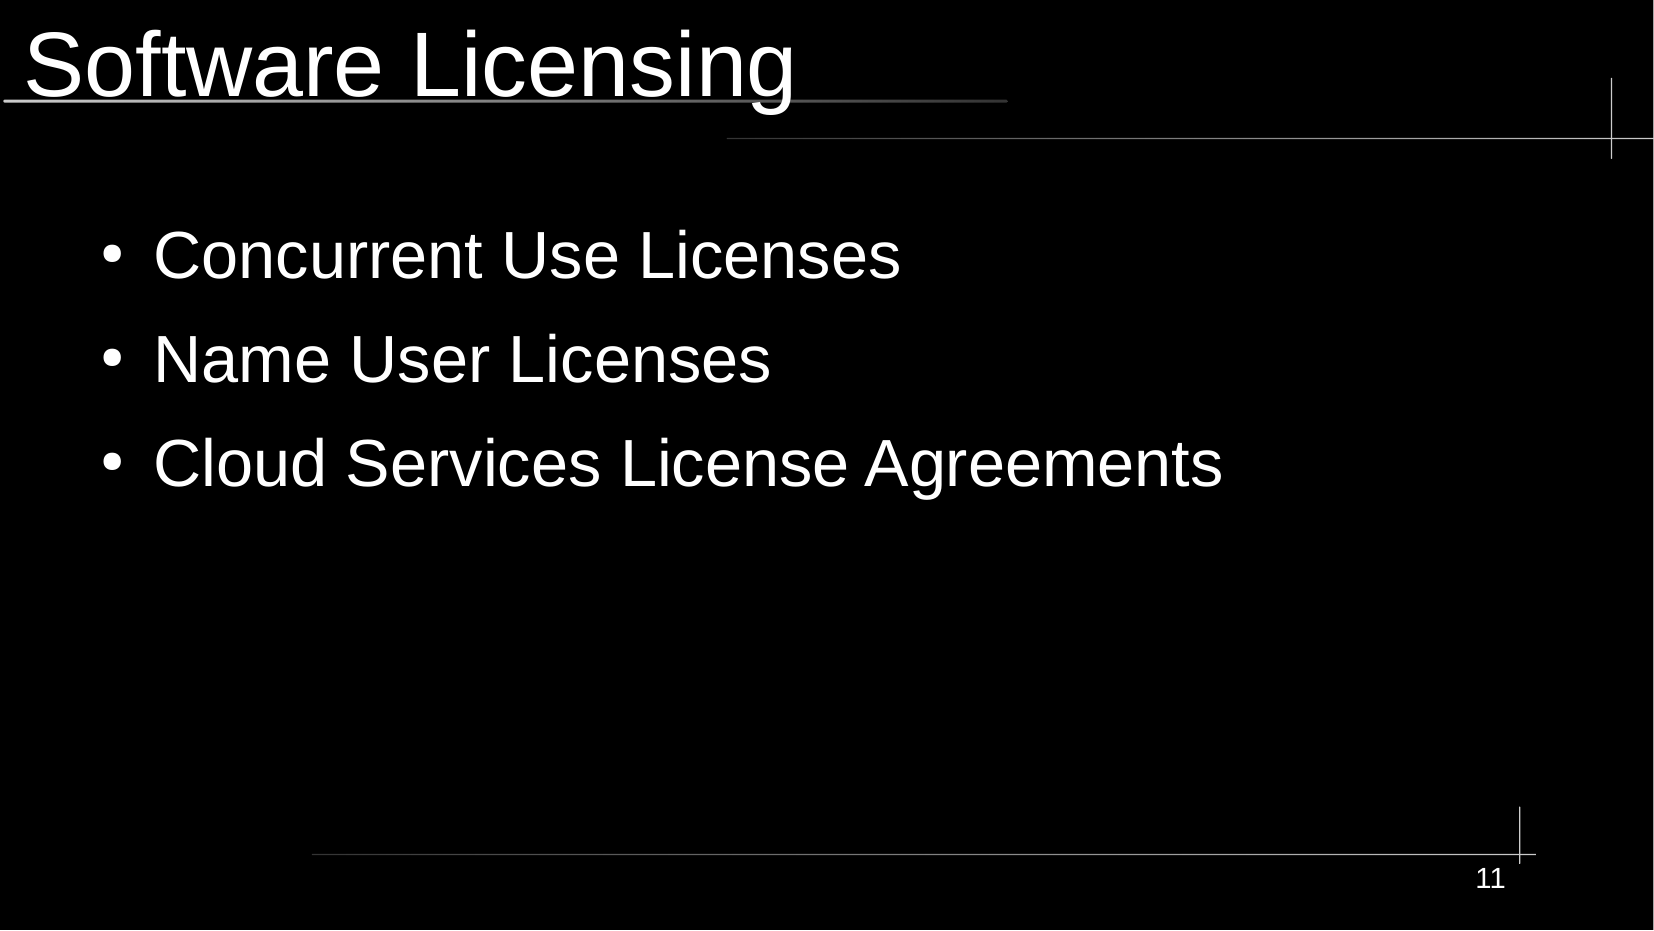

# Software Licensing
Concurrent Use Licenses
Name User Licenses
Cloud Services License Agreements
11